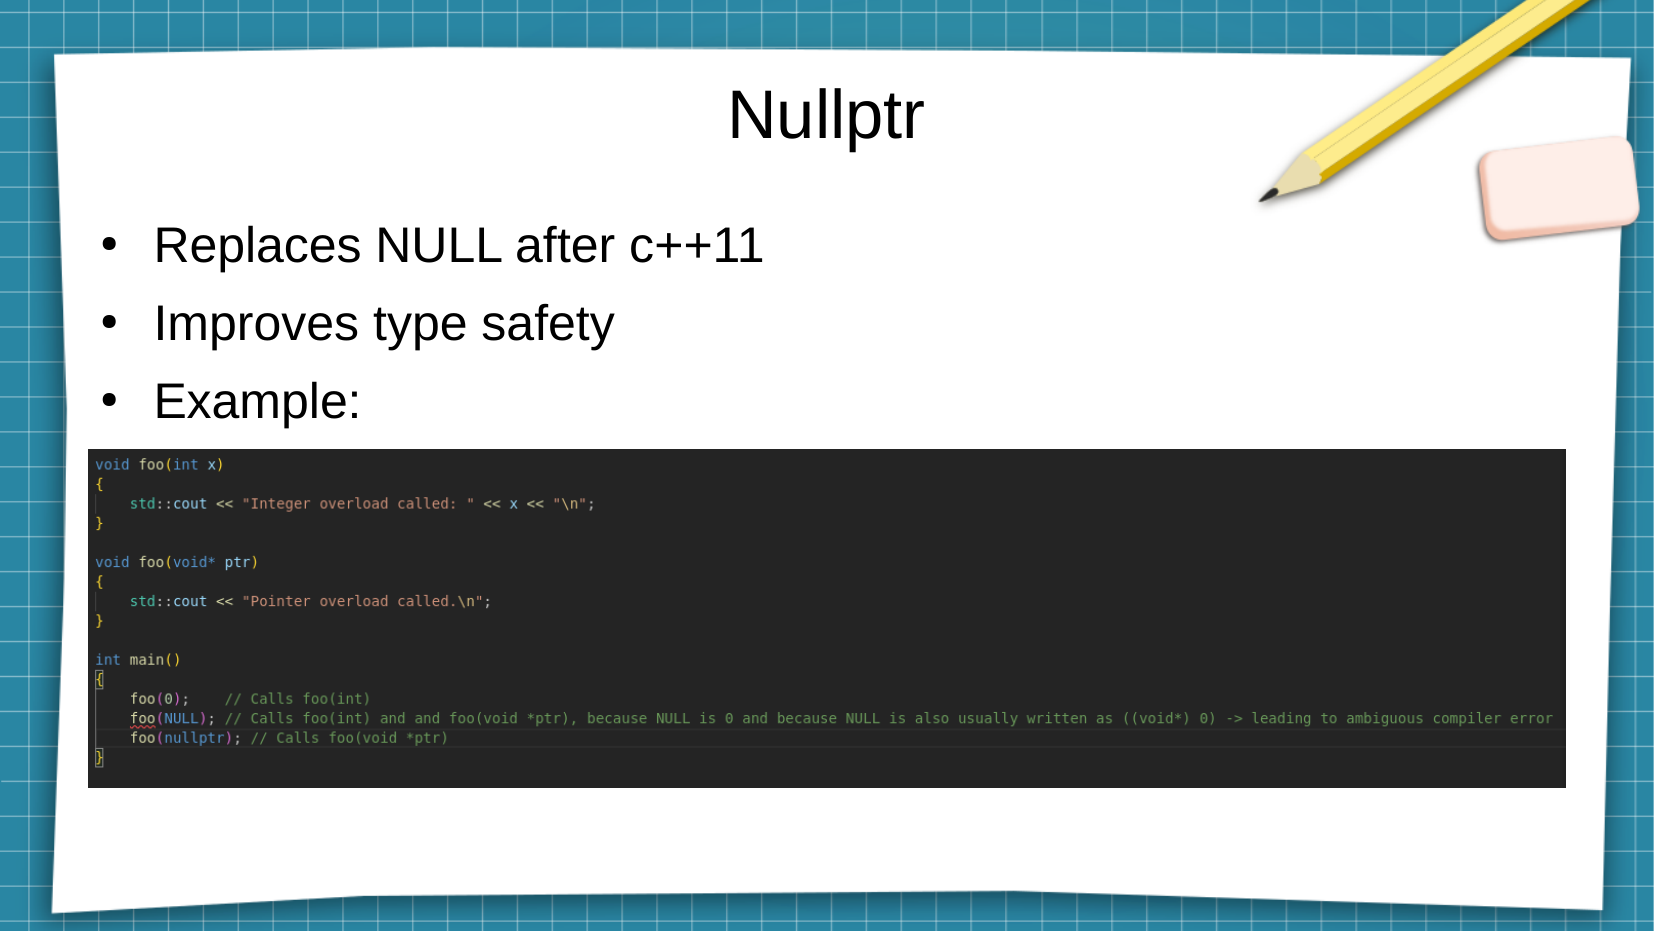

# Nullptr
Replaces NULL after c++11
Improves type safety
Example: